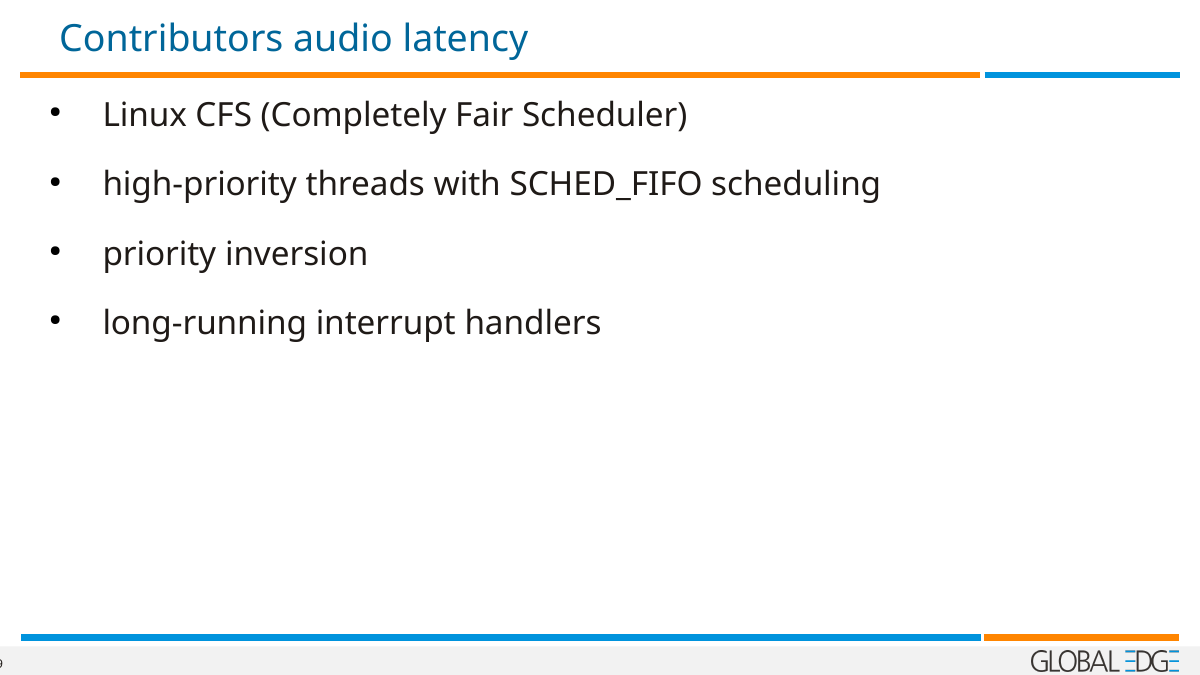

# Contributors audio latency
Linux CFS (Completely Fair Scheduler)
high-priority threads with SCHED_FIFO scheduling
priority inversion
long-running interrupt handlers